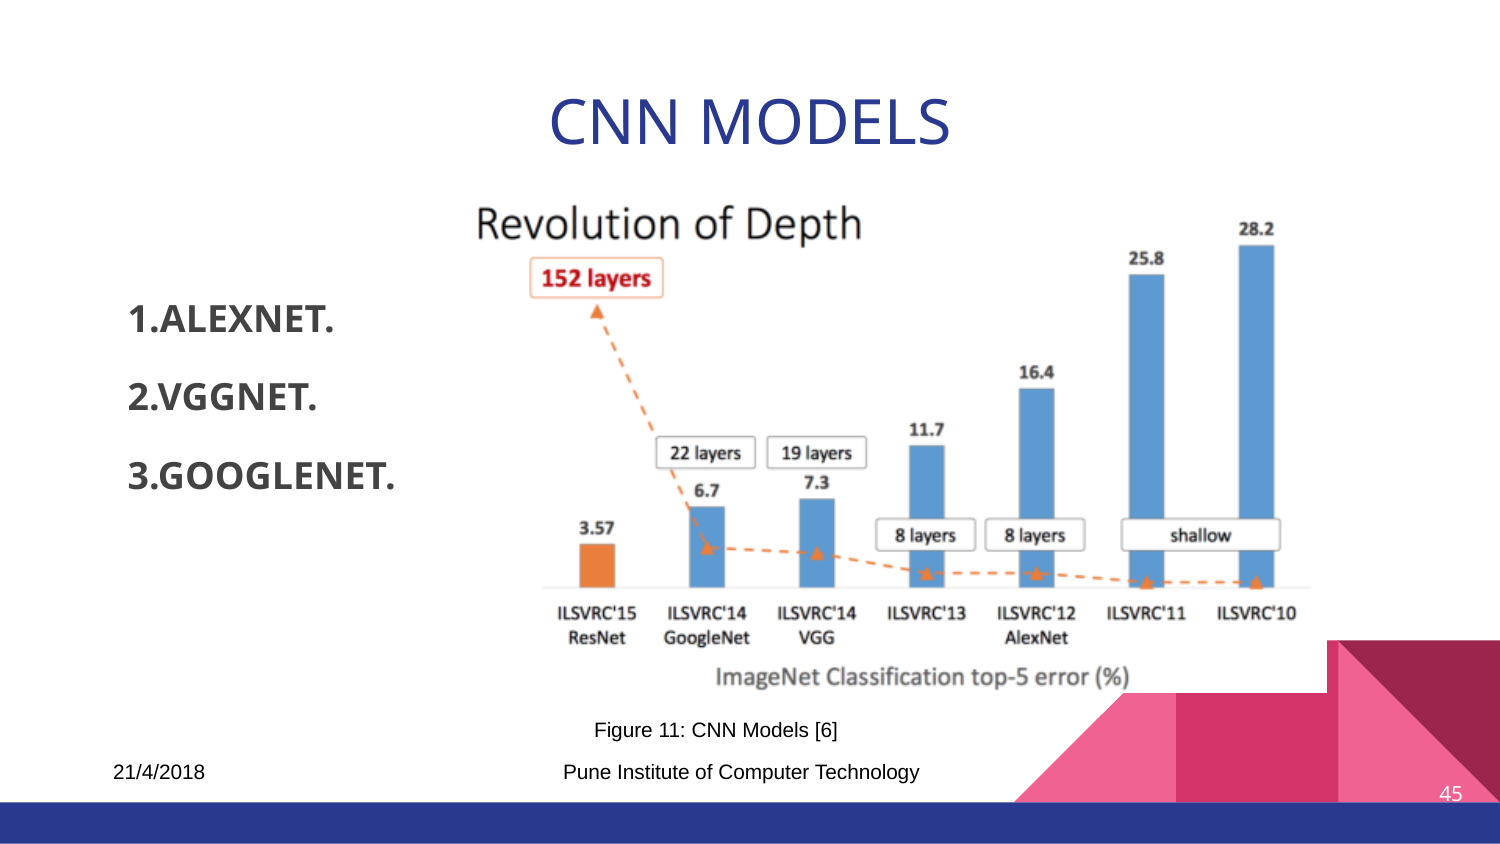

# CNN MODELS
1.ALEXNET.
2.VGGNET.
3.GOOGLENET.
Figure 11: CNN Models [6]